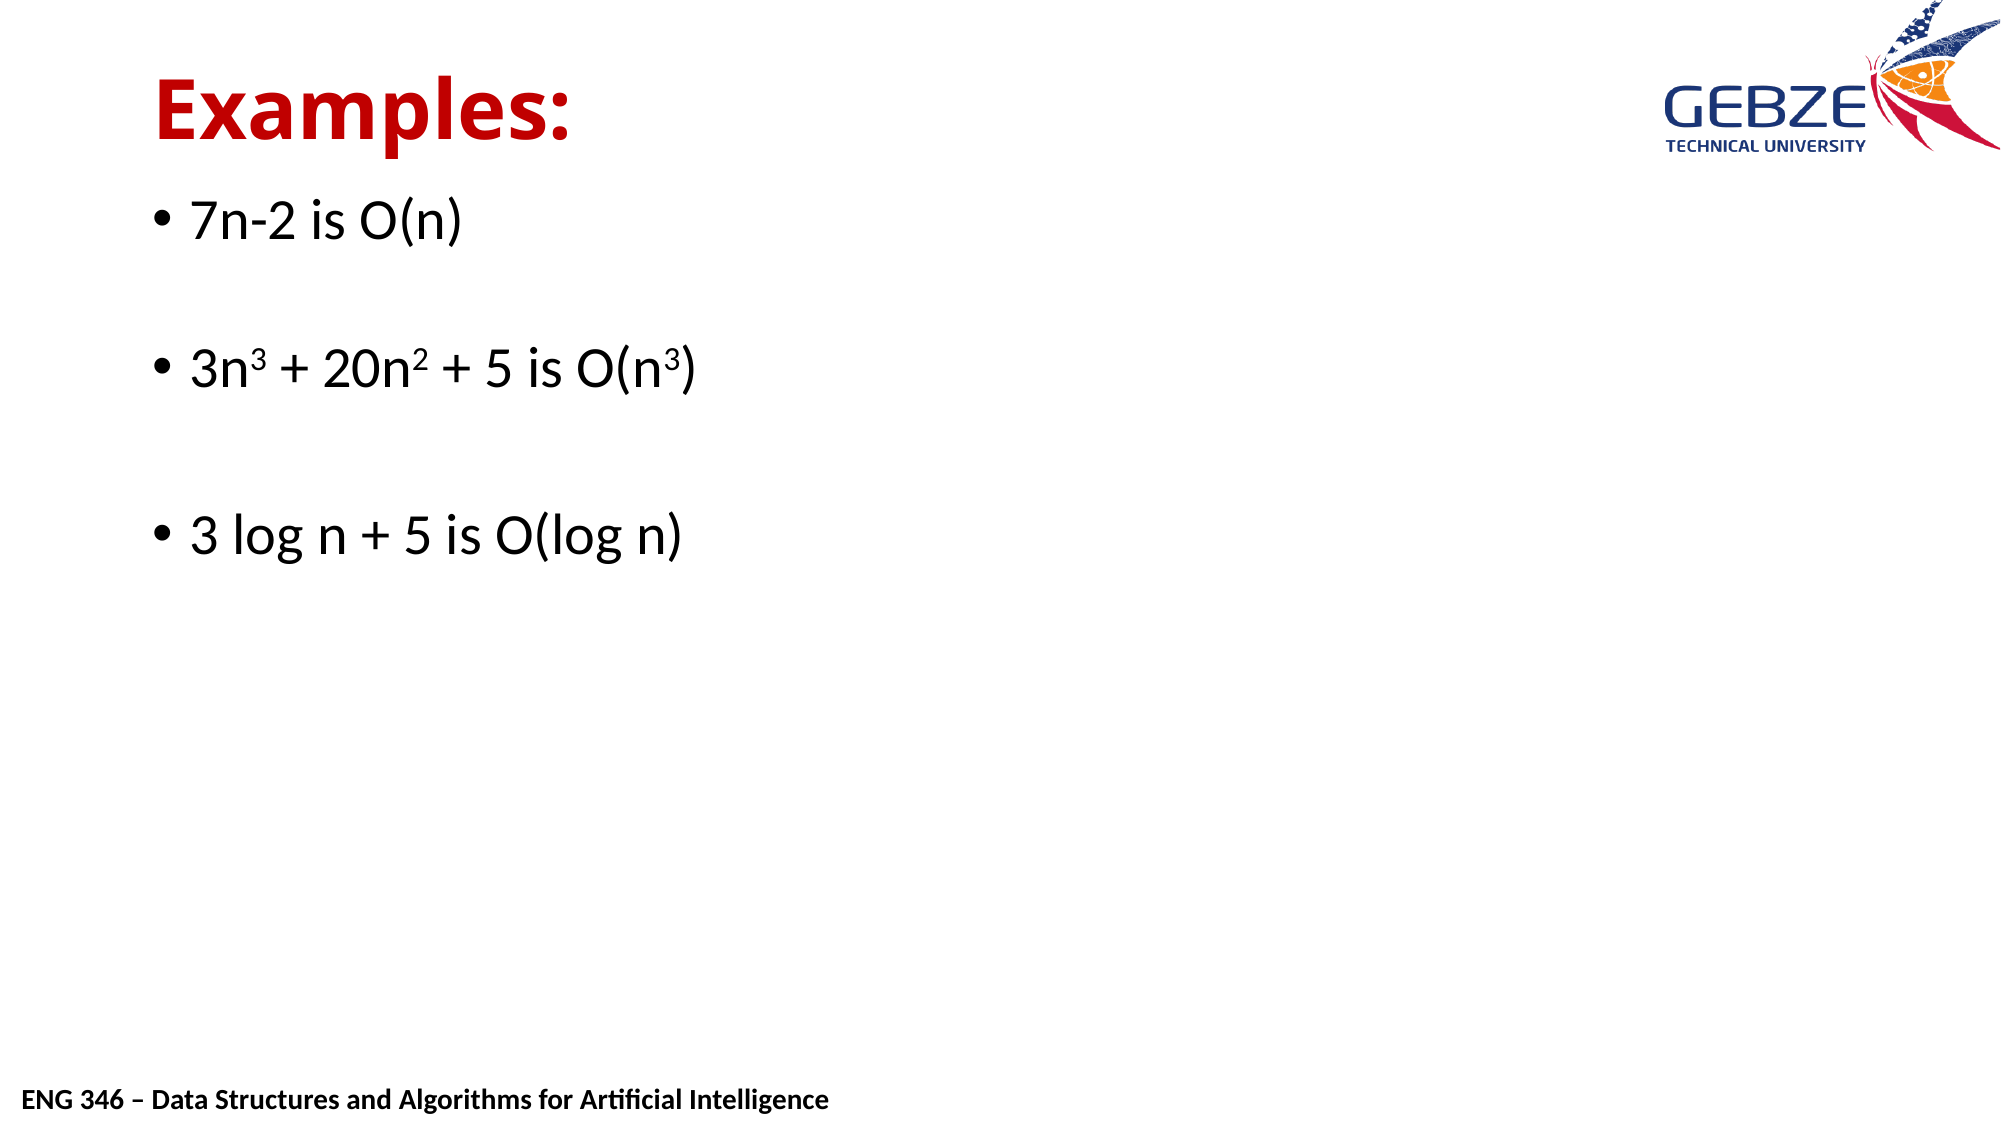

# Examples:
7n-2 is O(n)
3n3 + 20n2 + 5 is O(n3)
3 log n + 5 is O(log n)